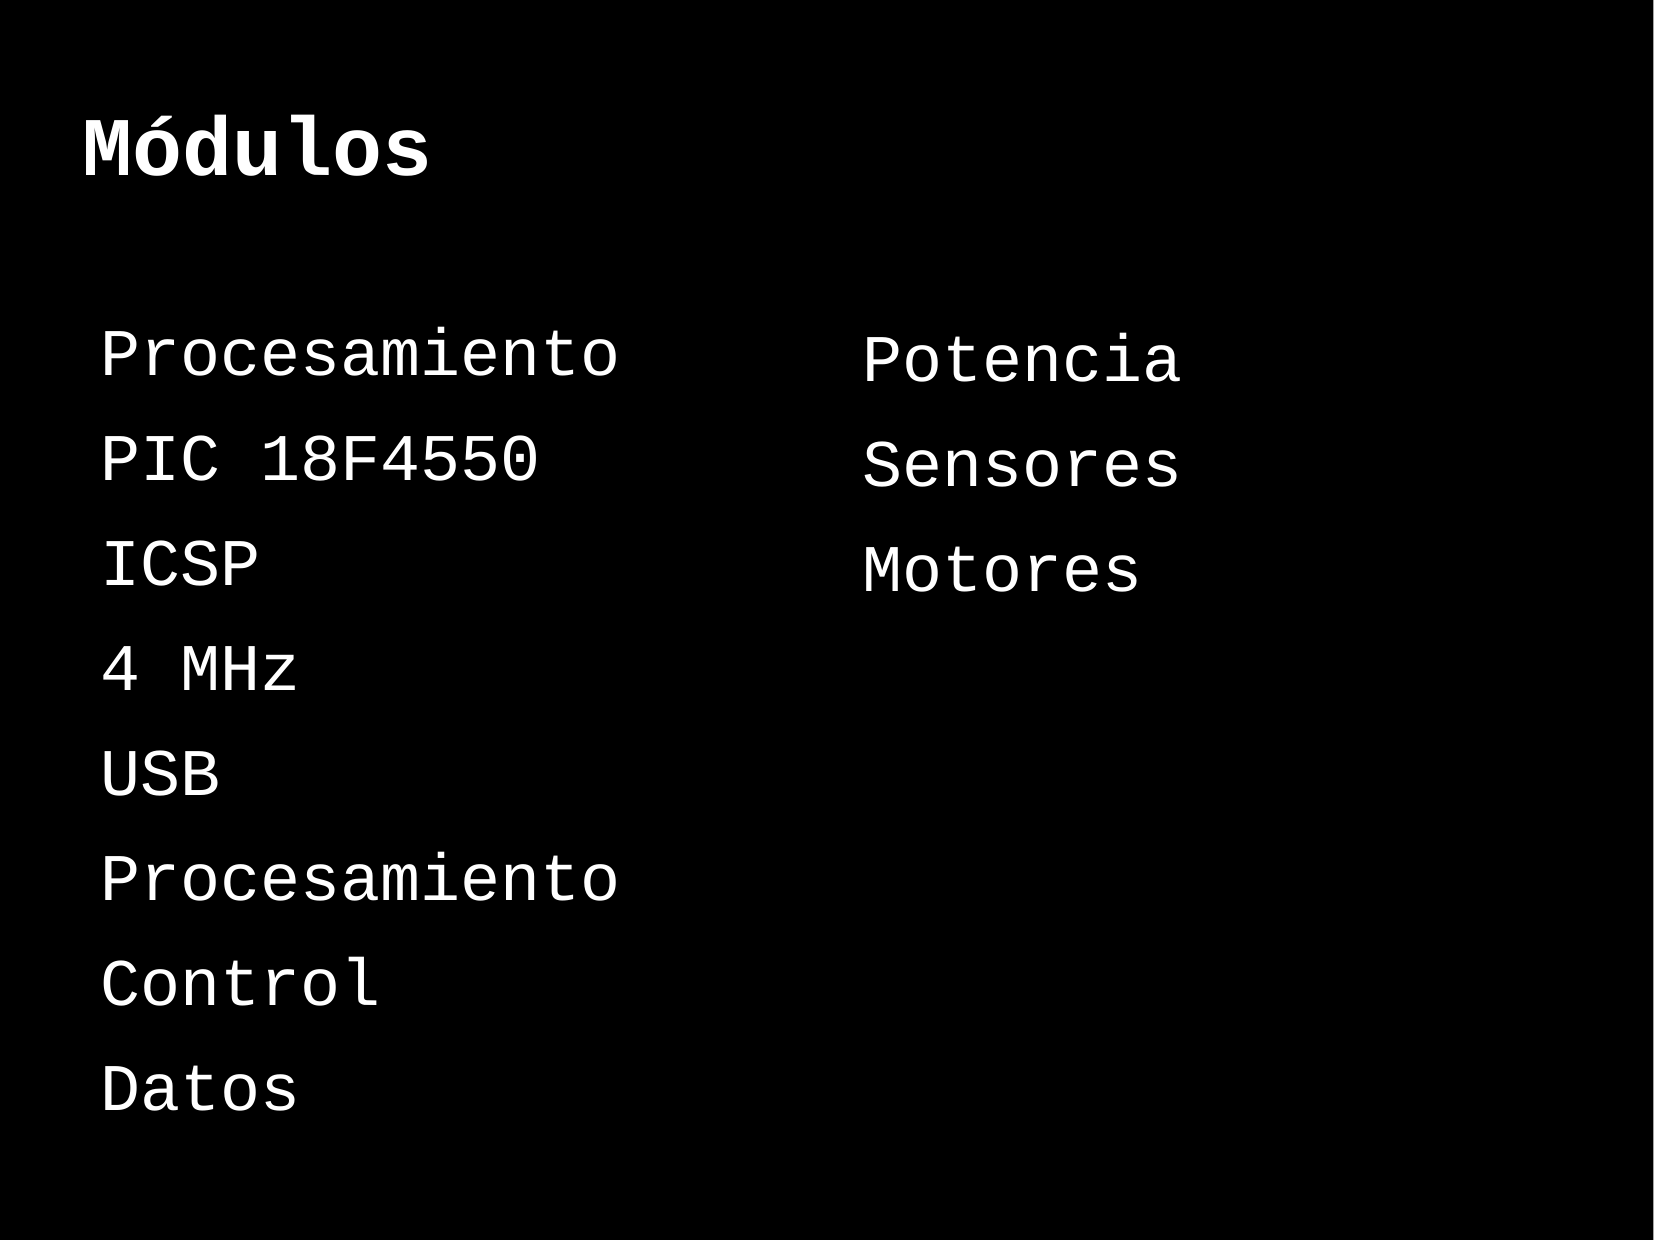

# Módulos
Procesamiento
PIC 18F4550
ICSP
4 MHz
USB
Procesamiento
Control
Datos
Potencia
Sensores
Motores